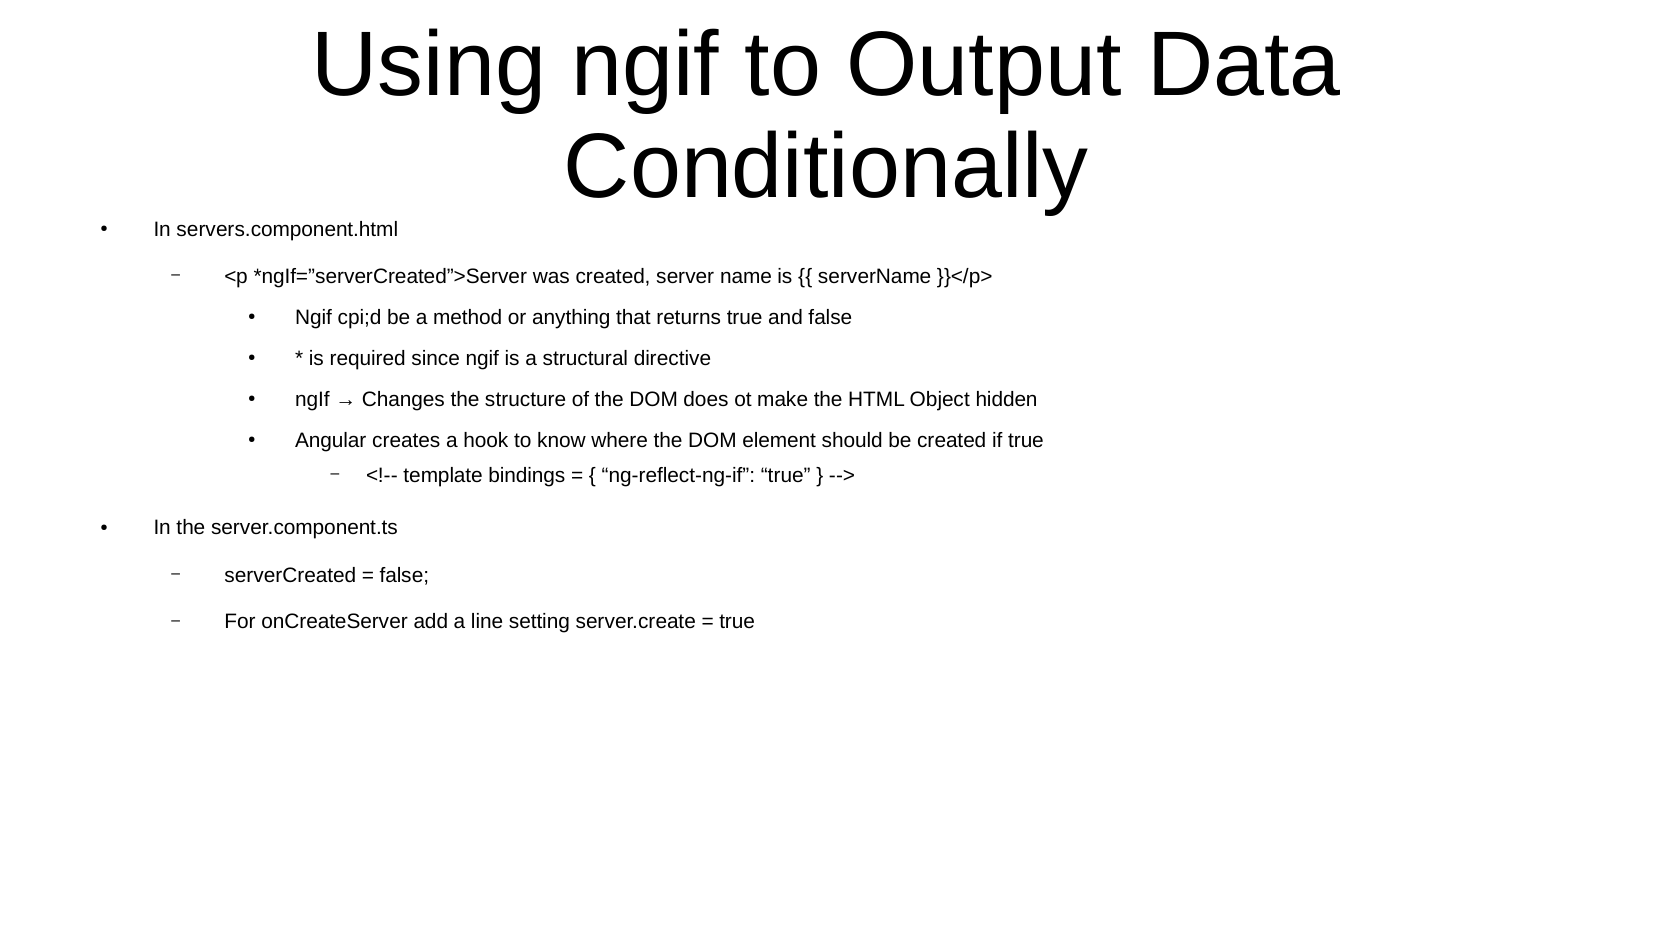

# Using ngif to Output Data Conditionally
In servers.component.html
<p *ngIf=”serverCreated”>Server was created, server name is {{ serverName }}</p>
Ngif cpi;d be a method or anything that returns true and false
* is required since ngif is a structural directive
ngIf → Changes the structure of the DOM does ot make the HTML Object hidden
Angular creates a hook to know where the DOM element should be created if true
<!-- template bindings = { “ng-reflect-ng-if”: “true” } -->
In the server.component.ts
serverCreated = false;
For onCreateServer add a line setting server.create = true